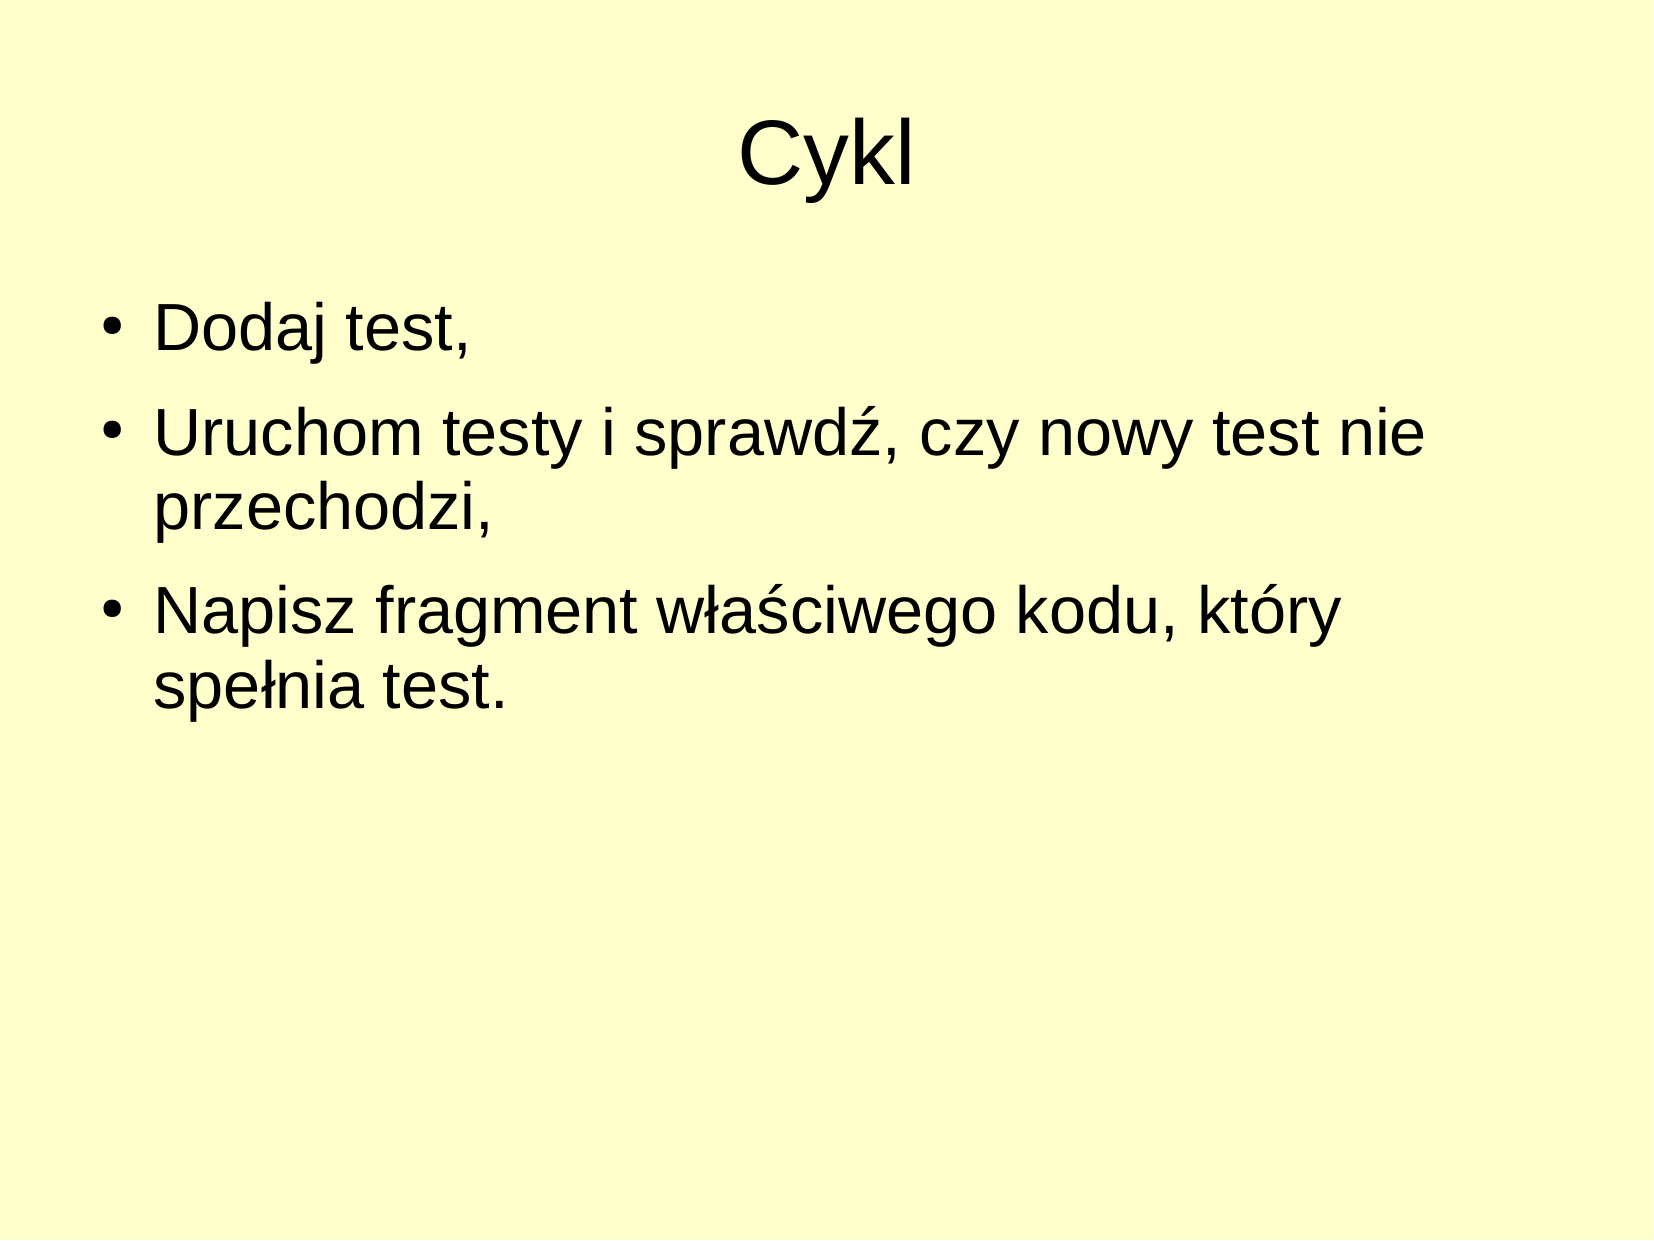

# Cykl
Dodaj test,
Uruchom testy i sprawdź, czy nowy test nie przechodzi,
Napisz fragment właściwego kodu, który spełnia test.